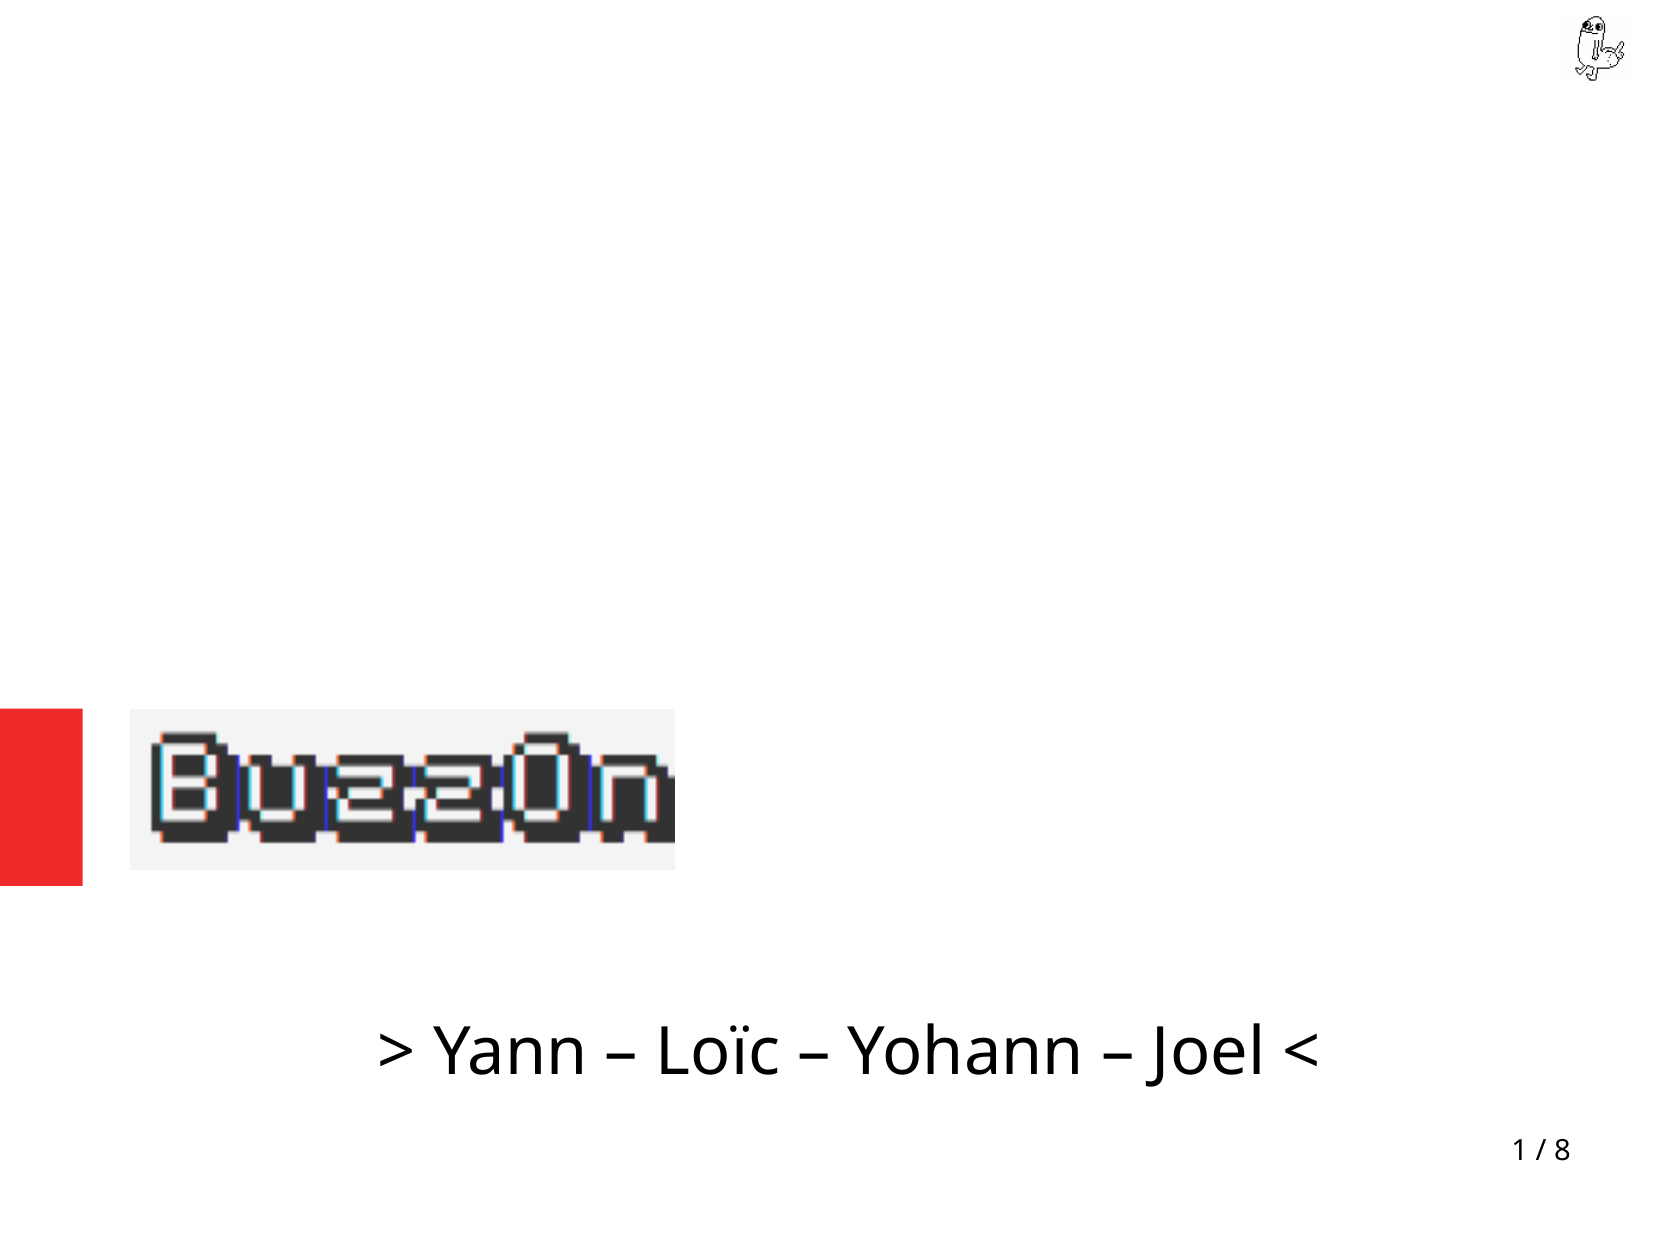

# > Yann – Loïc – Yohann – Joel <
1